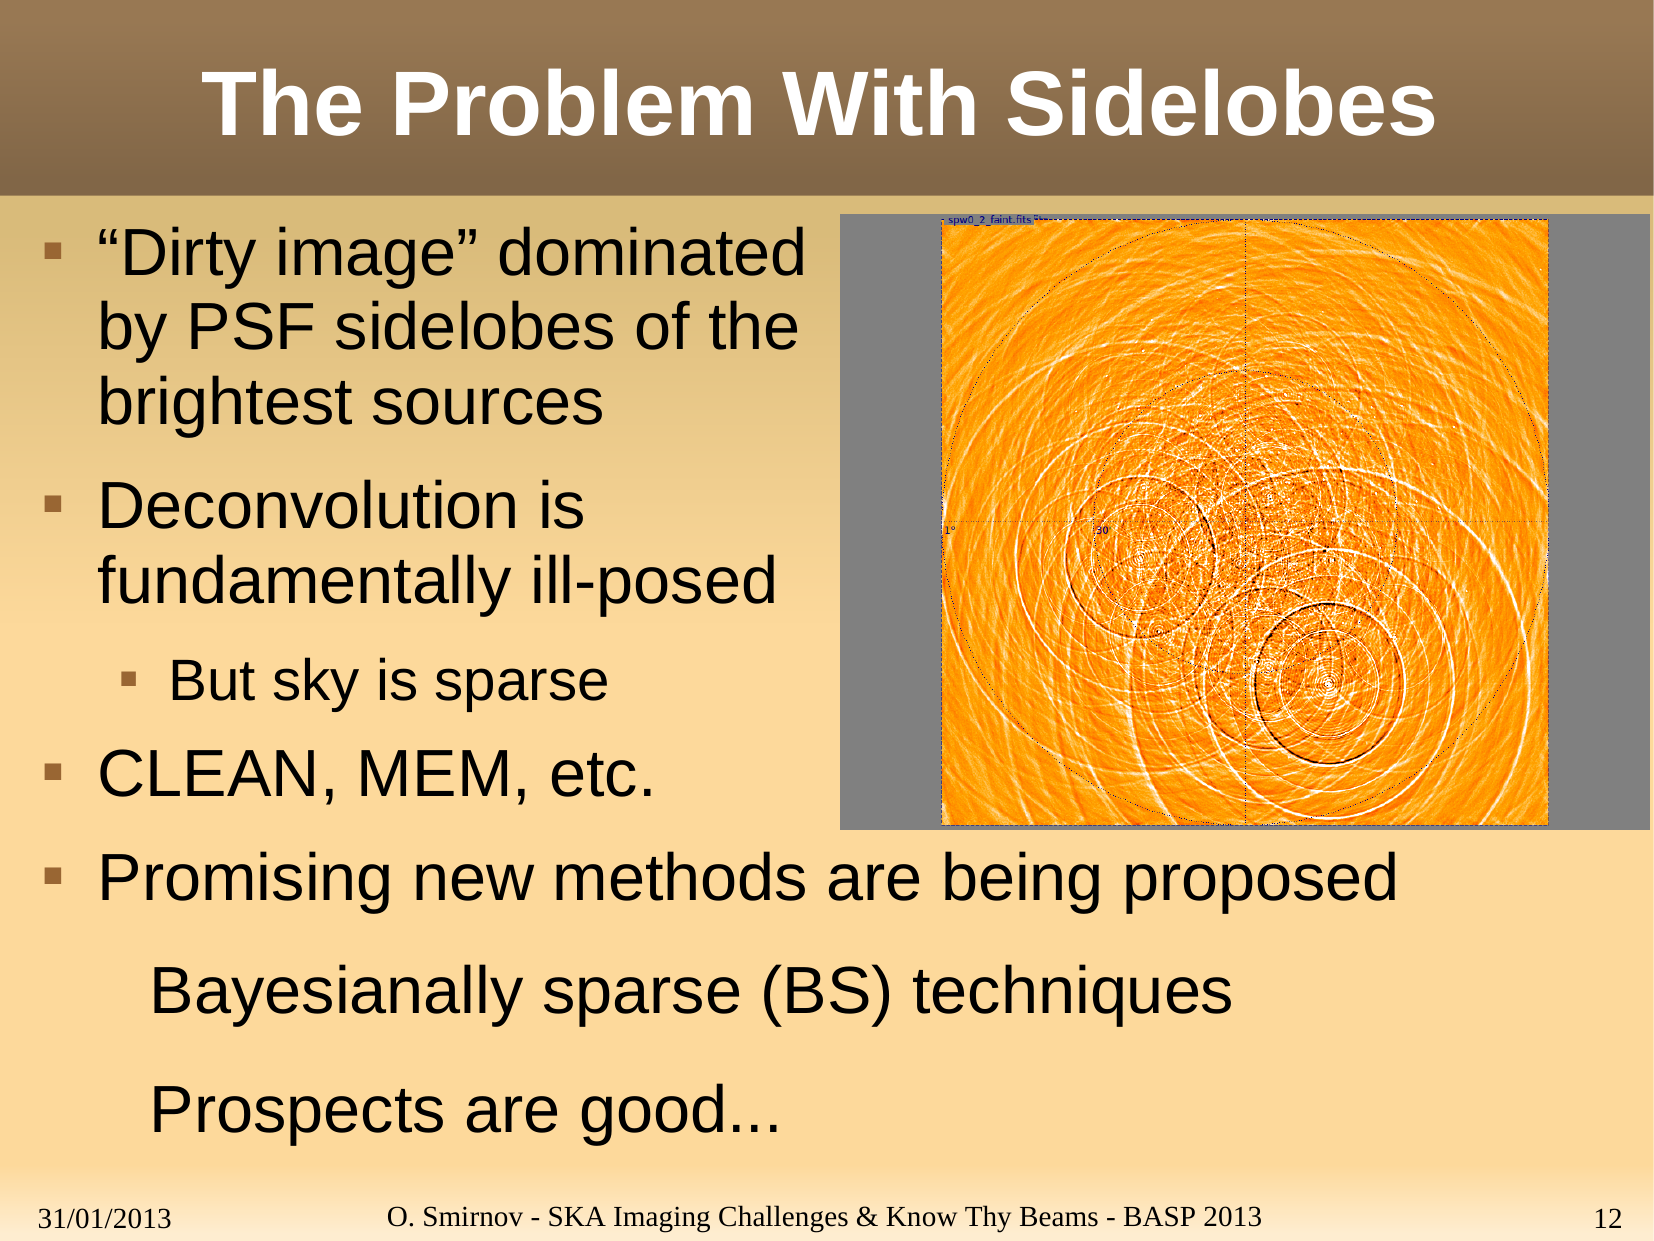

# The Problem With Sidelobes
“Dirty image” dominated
by PSF sidelobes of the
brightest sources
Deconvolution is
fundamentally ill-posed
But sky is sparse
CLEAN, MEM, etc.
Promising new methods are being proposed
Bayesianally sparse (BS) techniques
Prospects are good...
O. Smirnov - SKA Imaging Challenges & Know Thy Beams - BASP 2013
31/01/2013
12